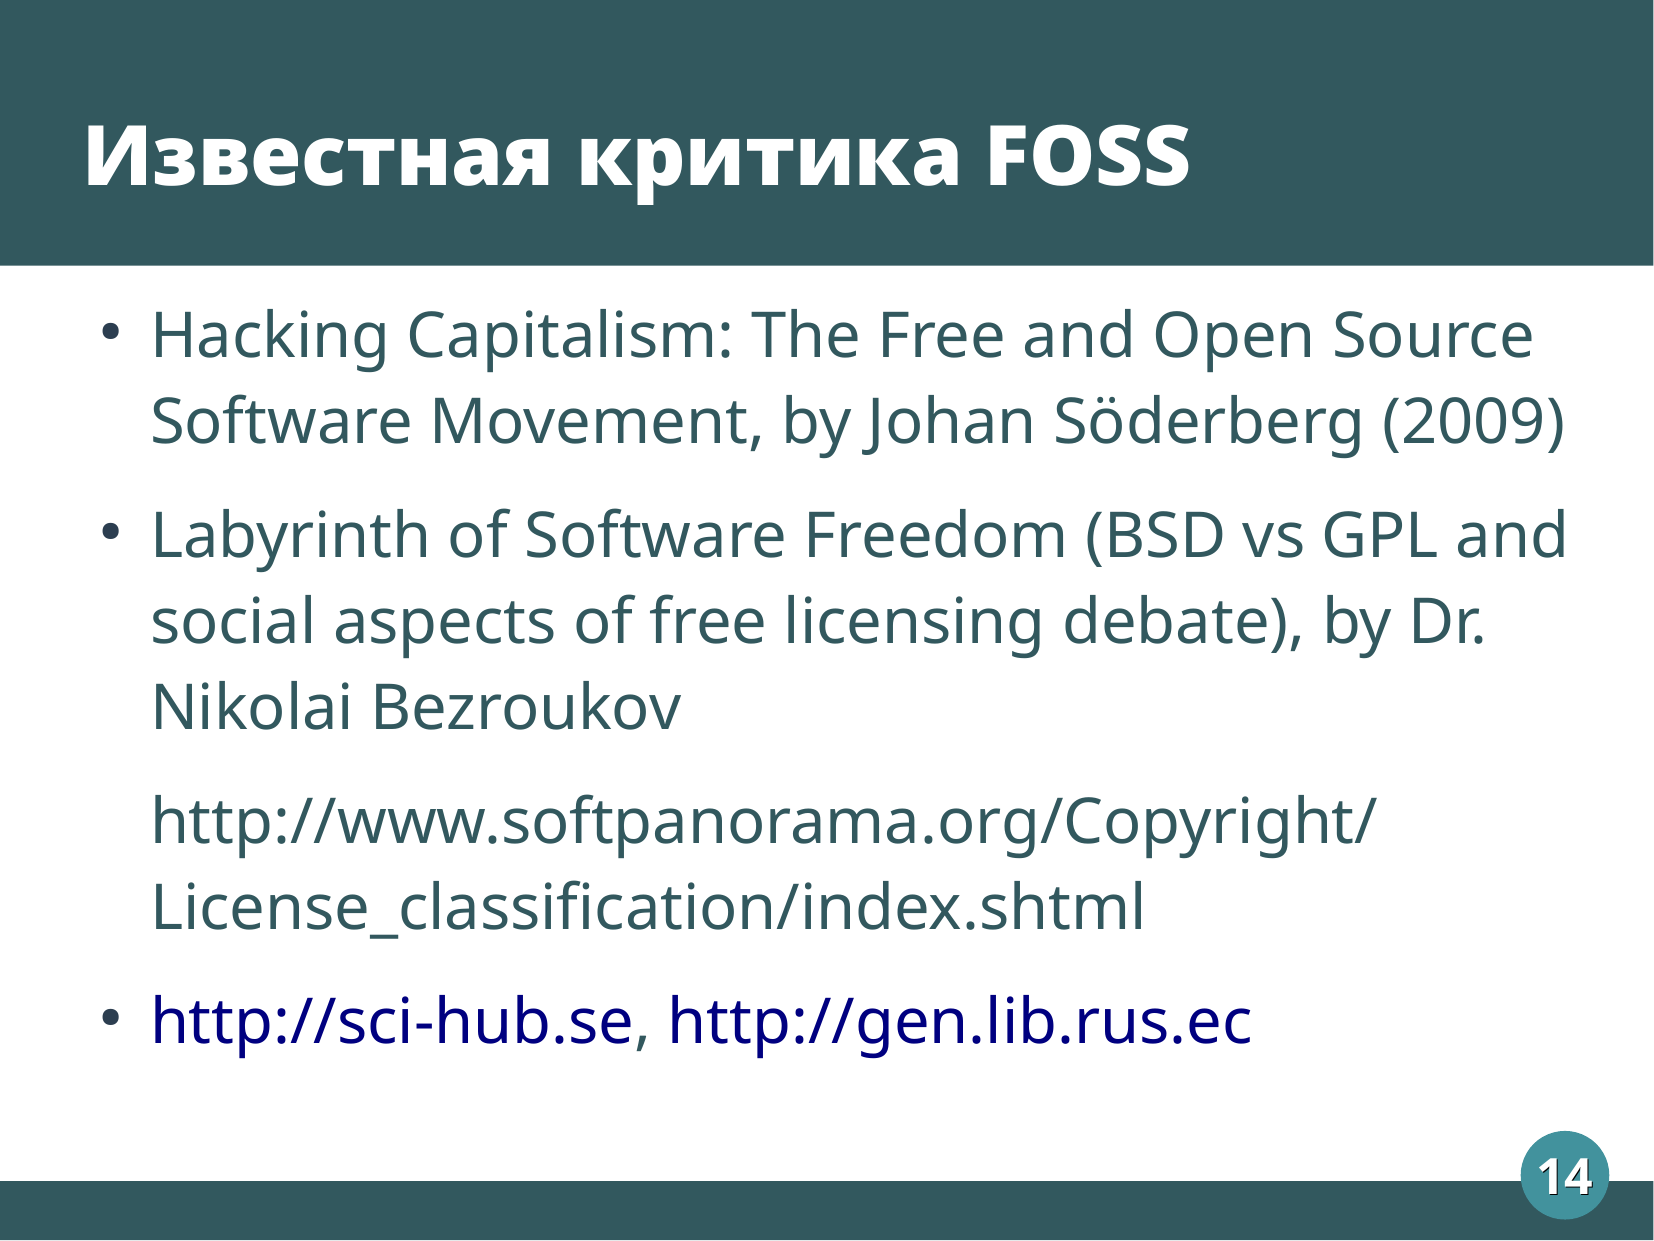

# Известная критика FOSS
Hacking Capitalism: The Free and Open Source Software Movement, by Johan Söderberg (2009)
Labyrinth of Software Freedom (BSD vs GPL and social aspects of free licensing debate), by Dr. Nikolai Bezroukov
http://www.softpanorama.org/Copyright/License_classification/index.shtml
http://sci-hub.se, http://gen.lib.rus.ec
14